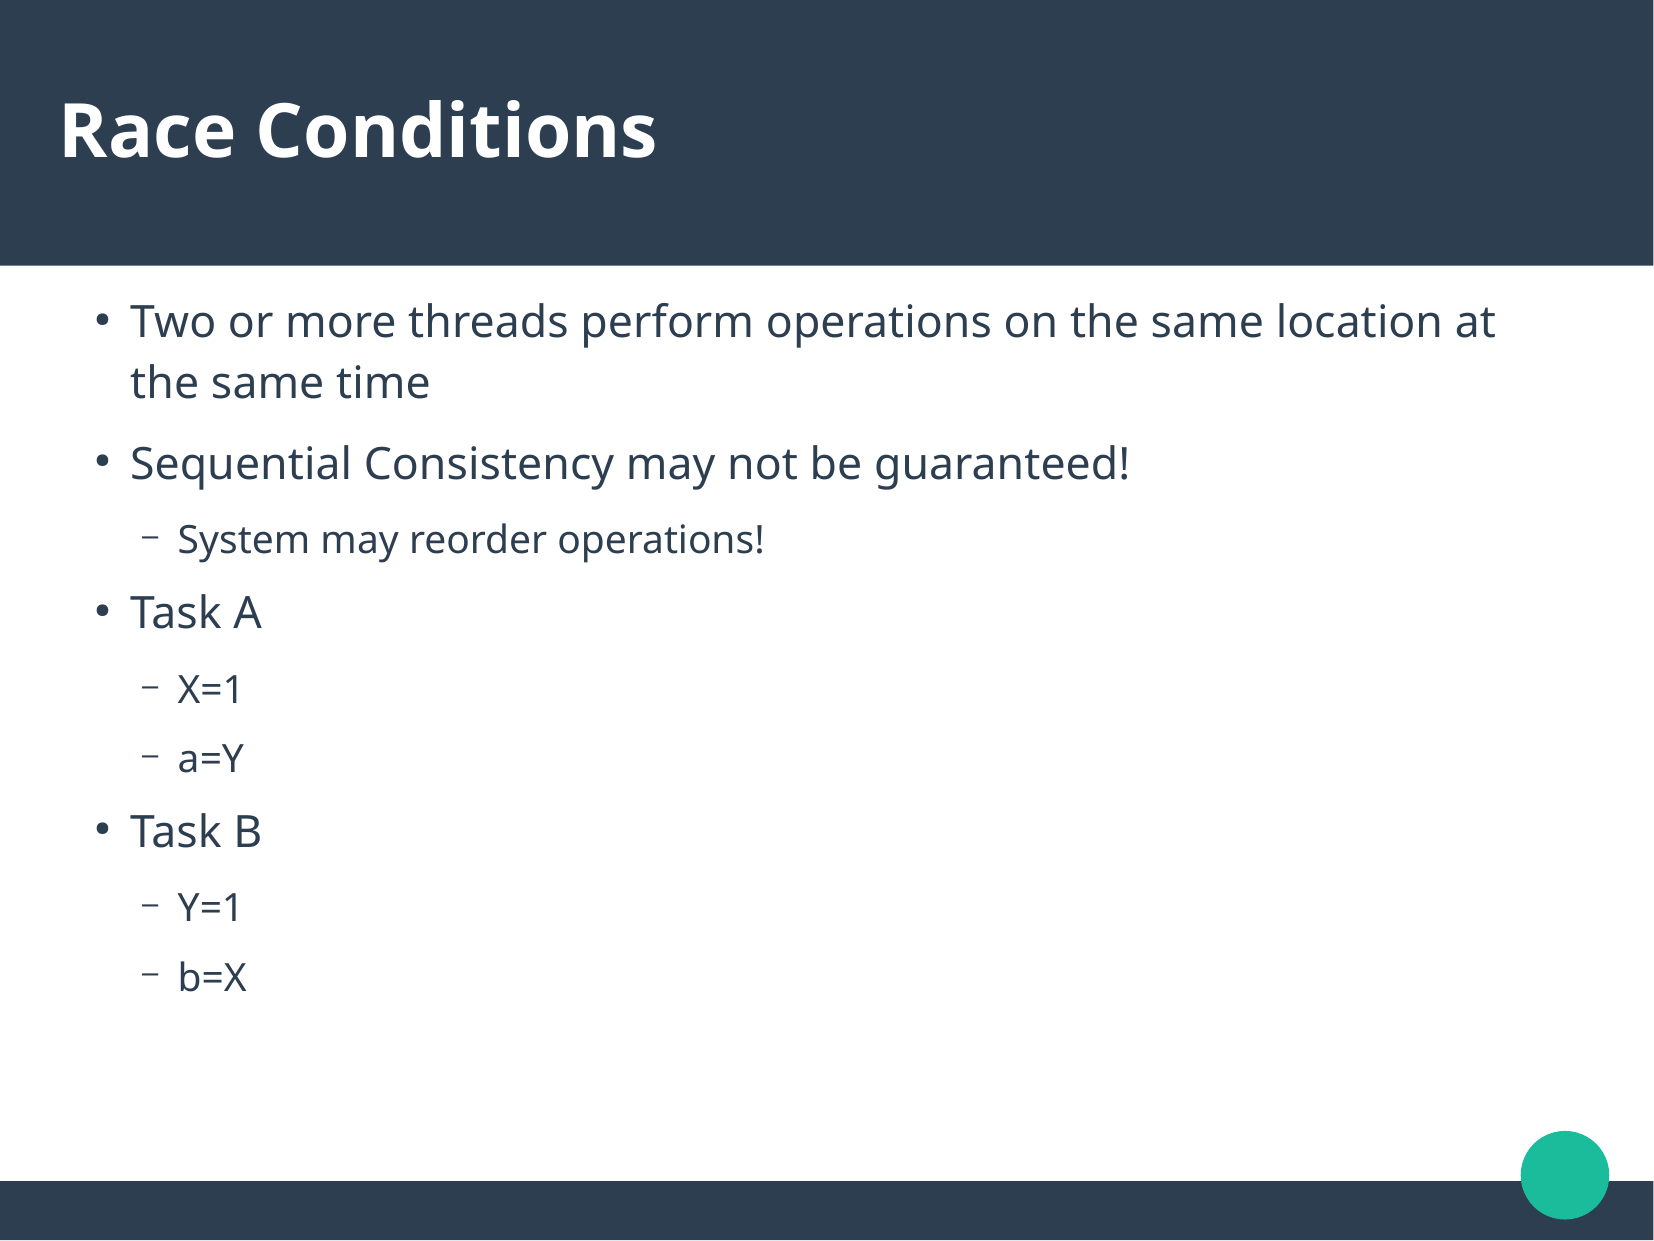

# Race Conditions
Two or more threads perform operations on the same location at the same time
Sequential Consistency may not be guaranteed!
System may reorder operations!
Task A
X=1
a=Y
Task B
Y=1
b=X